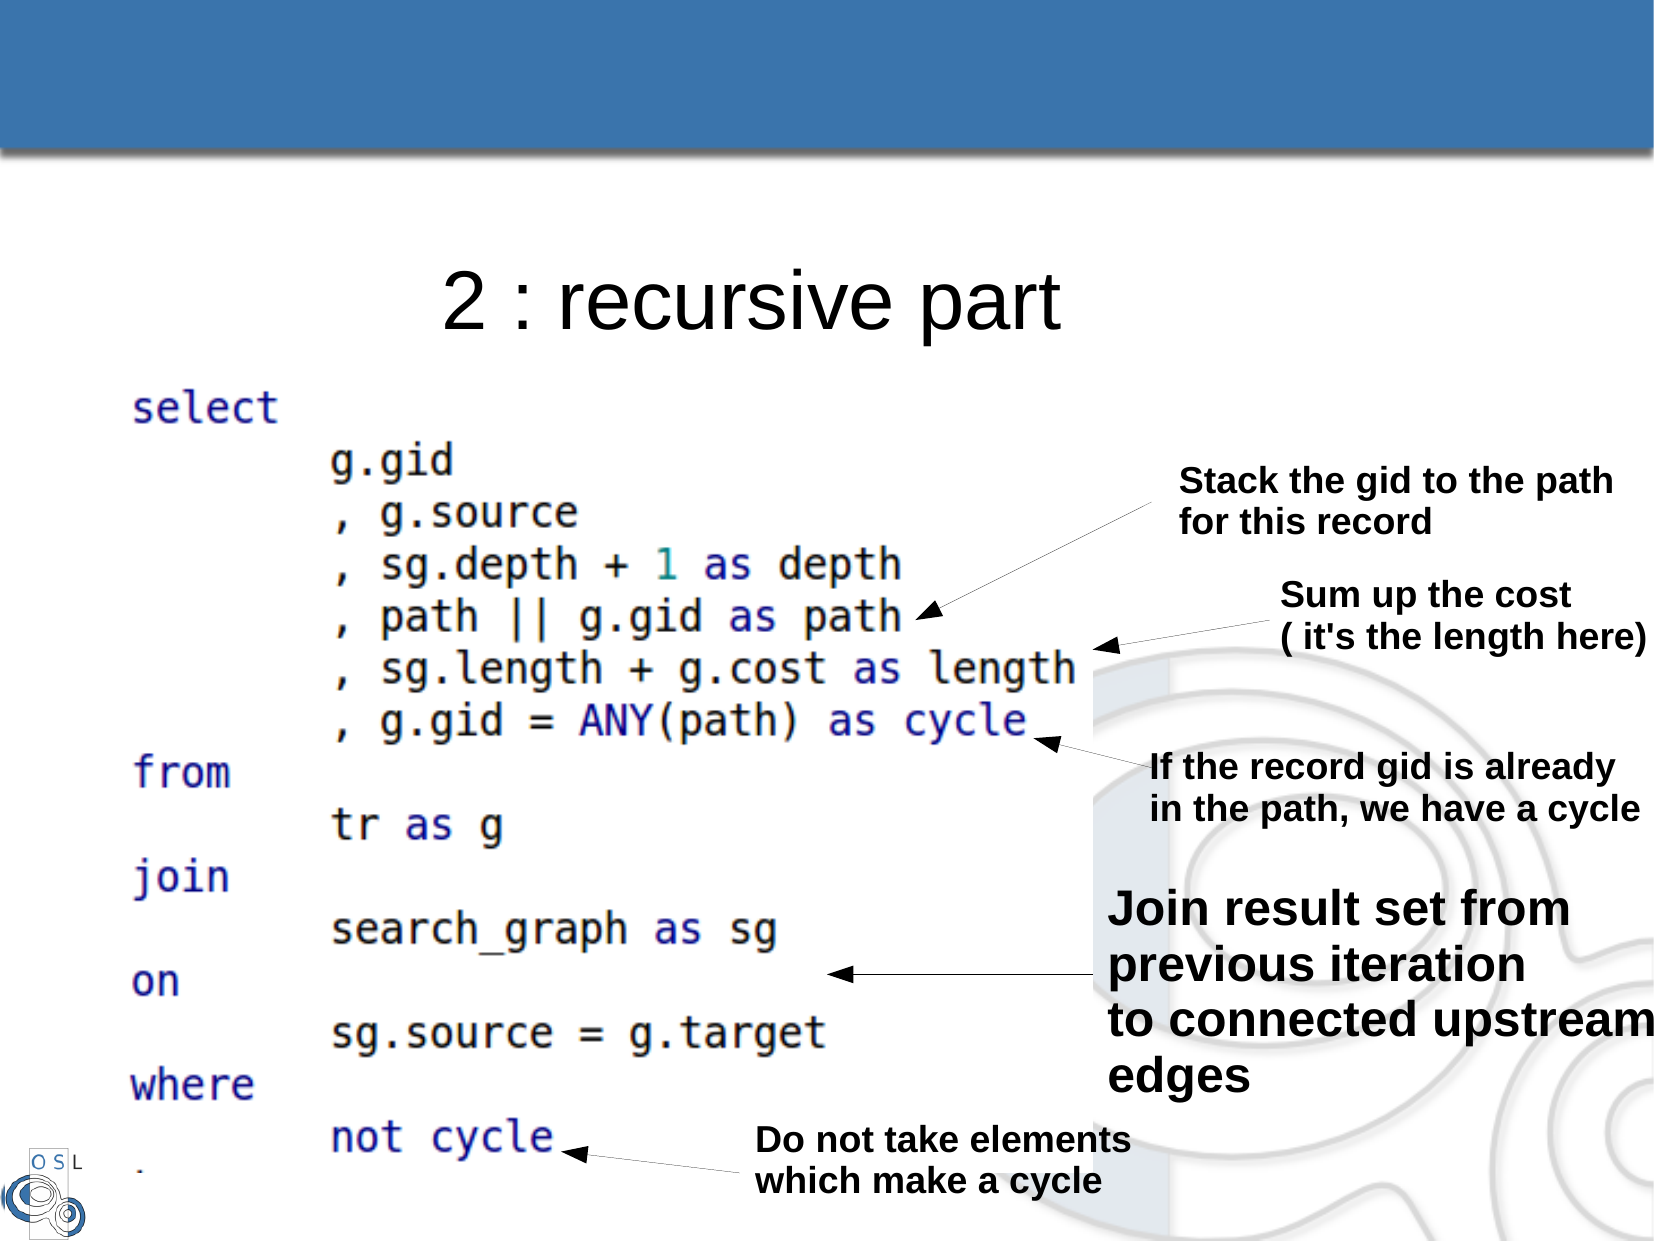

#
2 : recursive part
Stack the gid to the path
for this record
Sum up the cost
( it's the length here)
If the record gid is already
in the path, we have a cycle
Join result set from
previous iteration
to connected upstream
edges
Do not take elements
which make a cycle